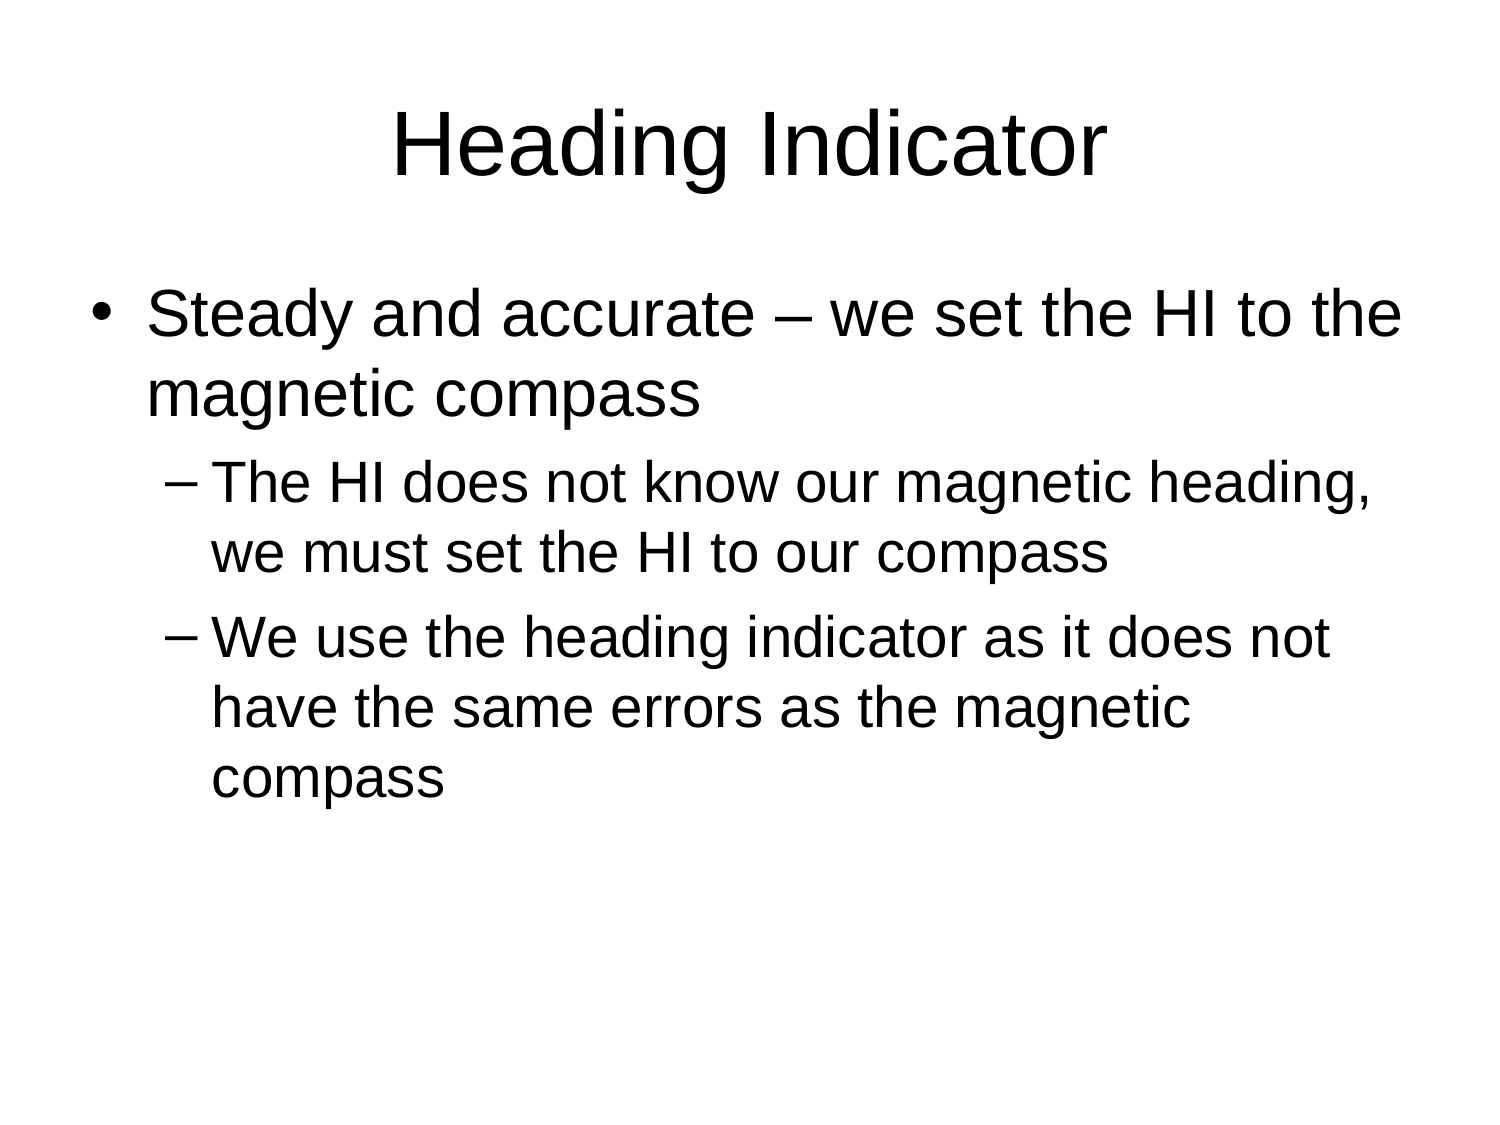

# Heading Indicator
Steady and accurate – we set the HI to the magnetic compass
The HI does not know our magnetic heading, we must set the HI to our compass
We use the heading indicator as it does not have the same errors as the magnetic compass